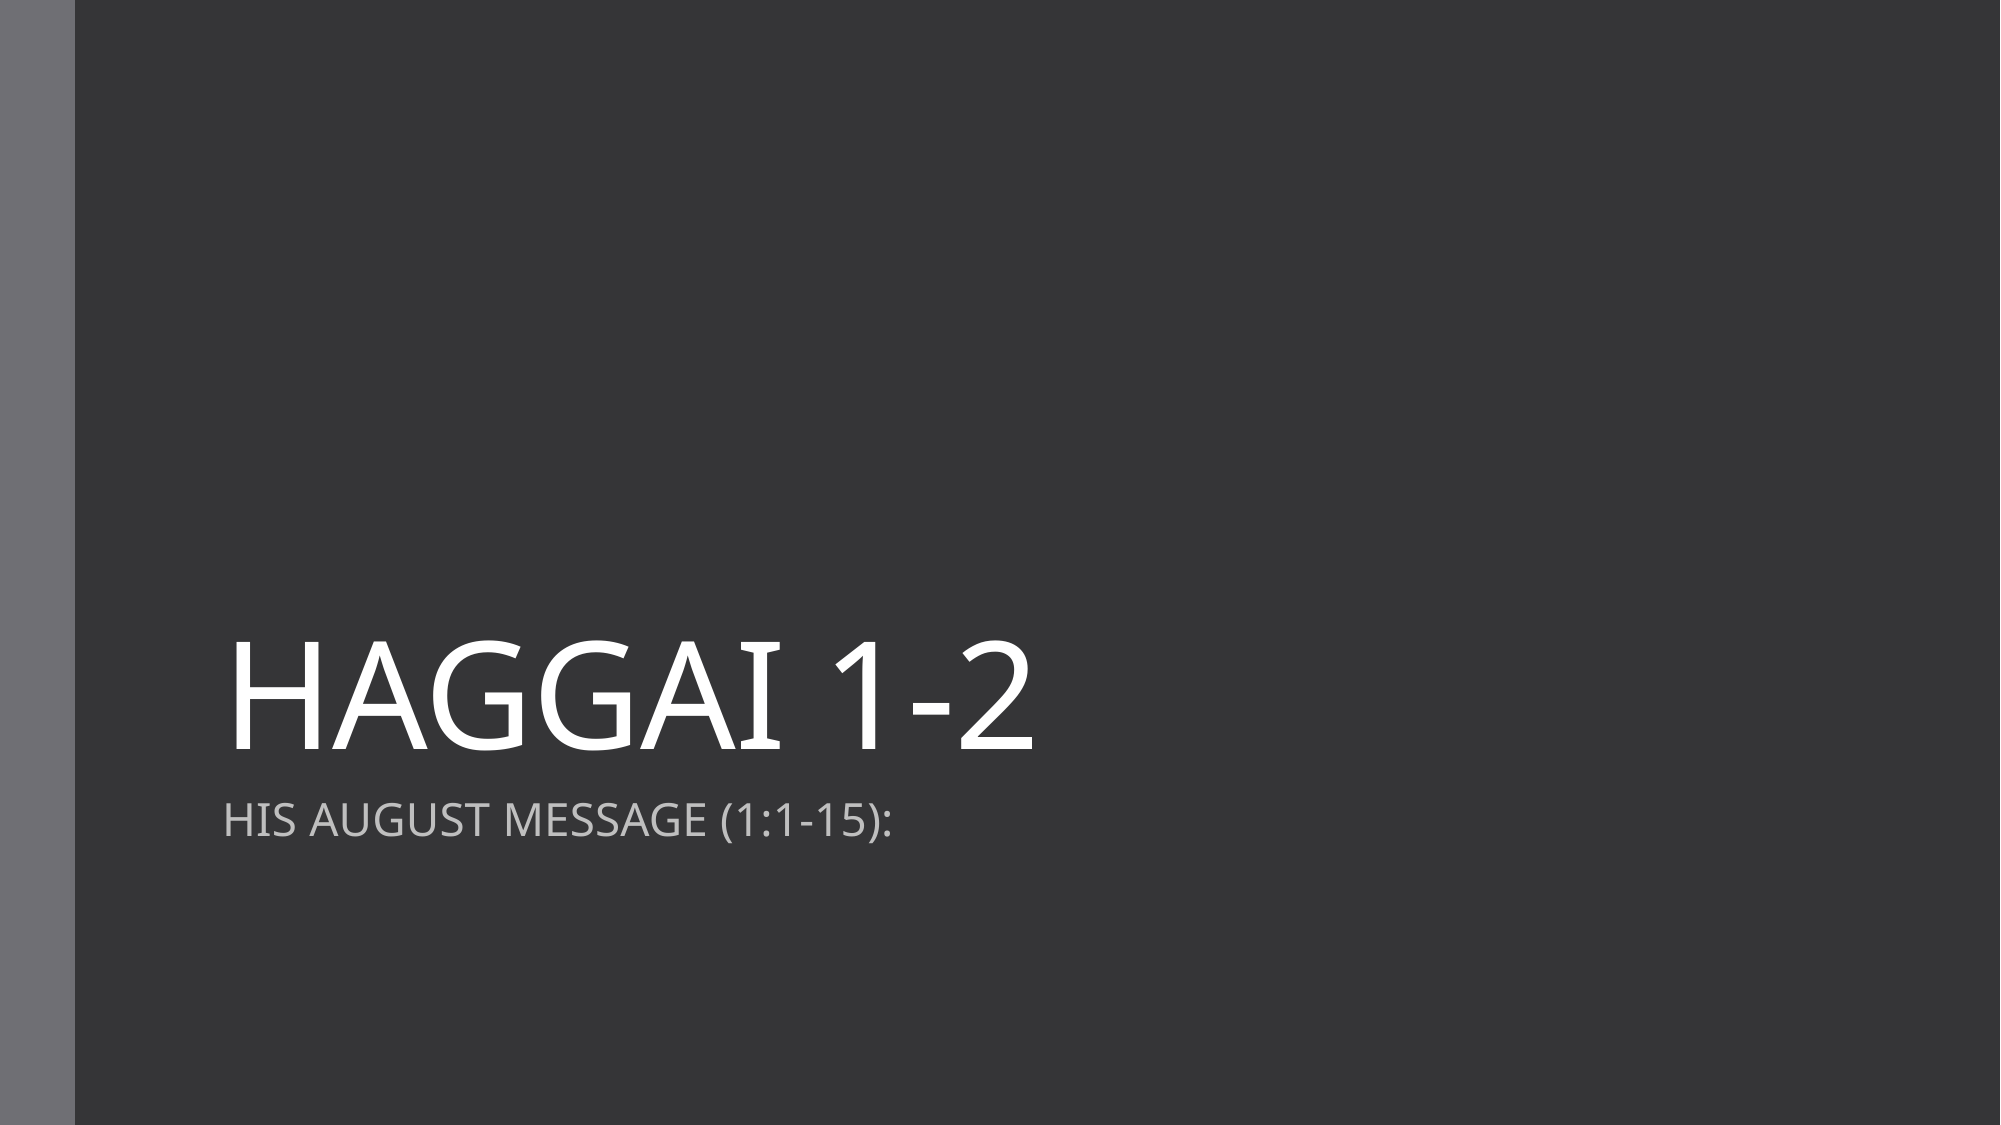

# HAGGAI 1-2
HIS AUGUST MESSAGE (1:1-15):